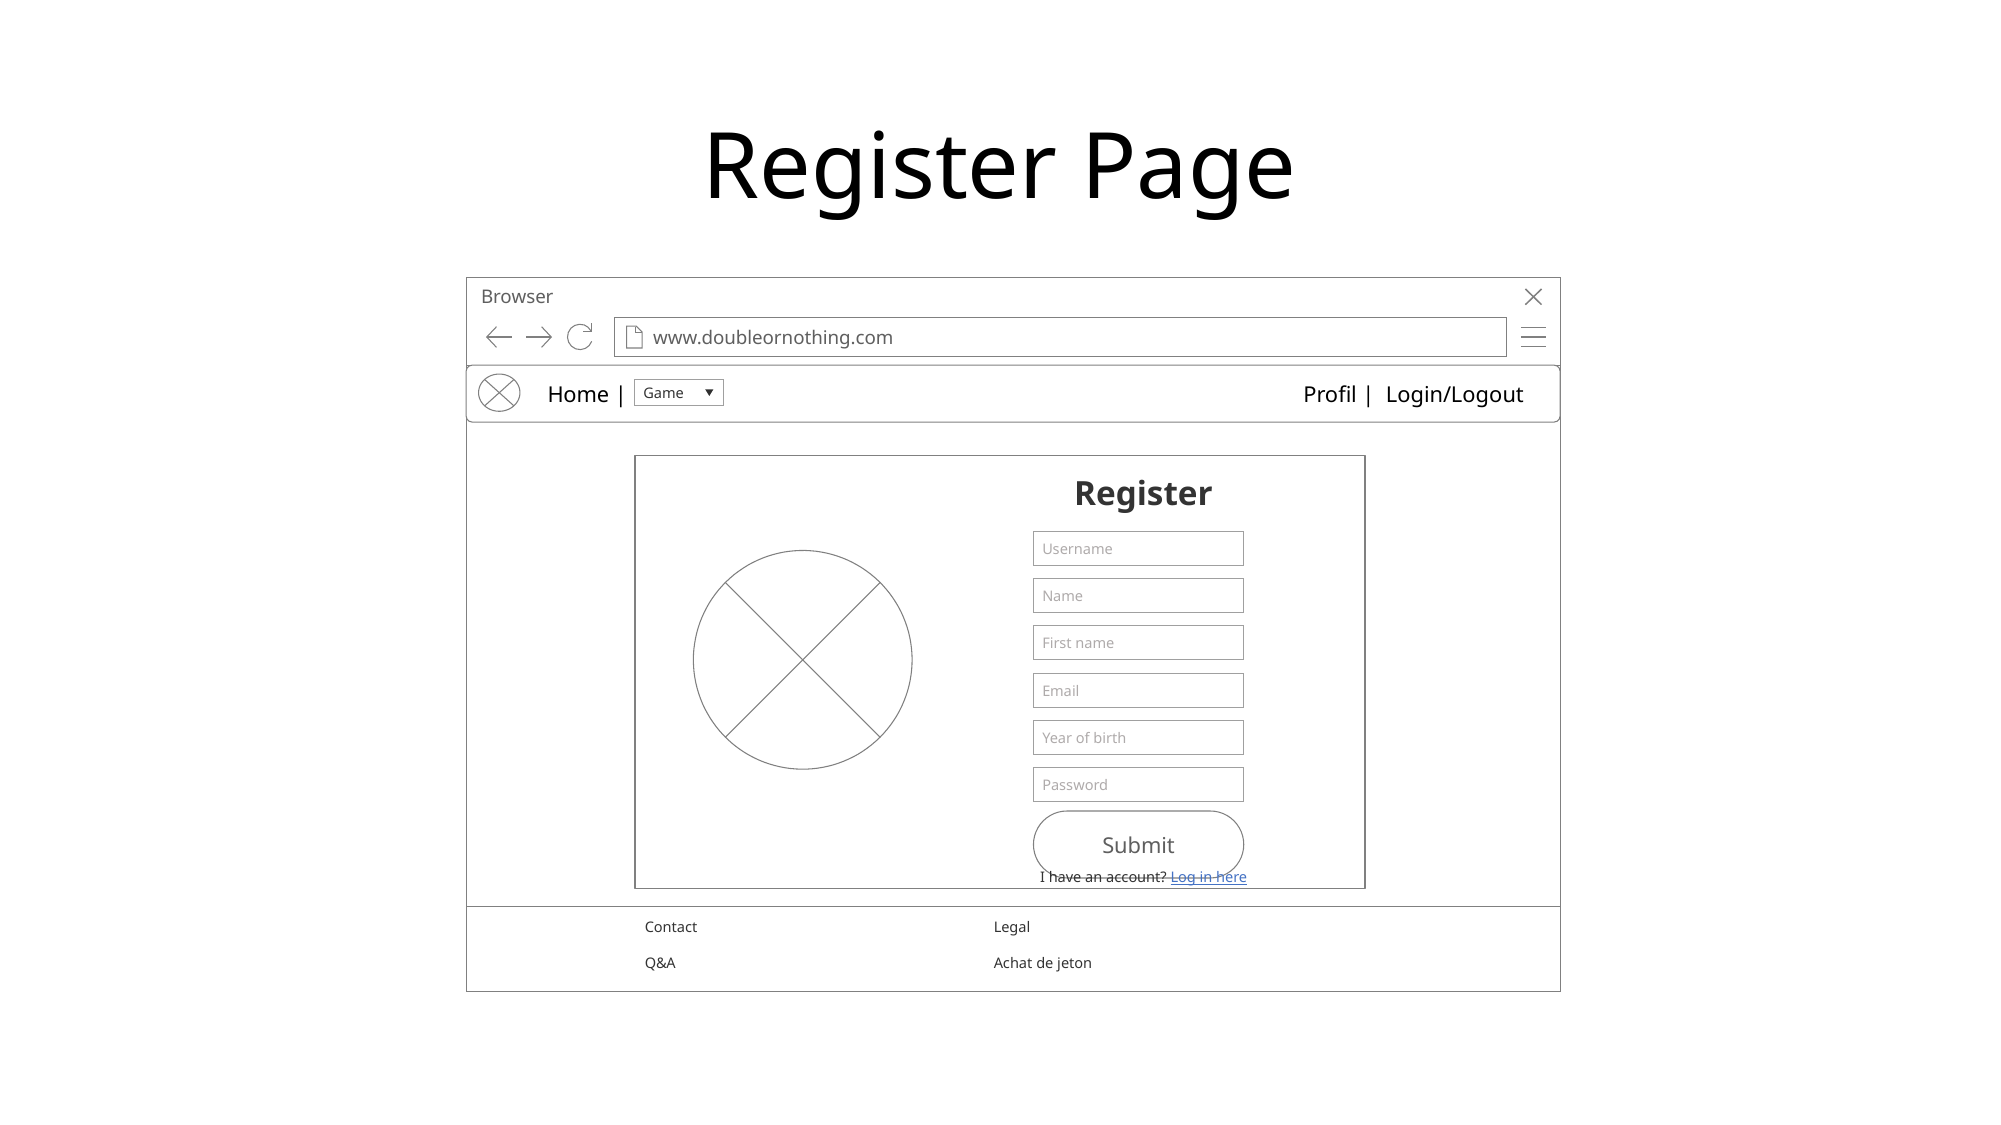

# Register Page
Browser
www.doubleornothing.com
 Home | Profil | Login/Logout
Game
Register
Username
Name
First name
Email
Year of birth
Password
Submit
I have an account? Log in here
Contact
Legal
Q&A
Achat de jeton